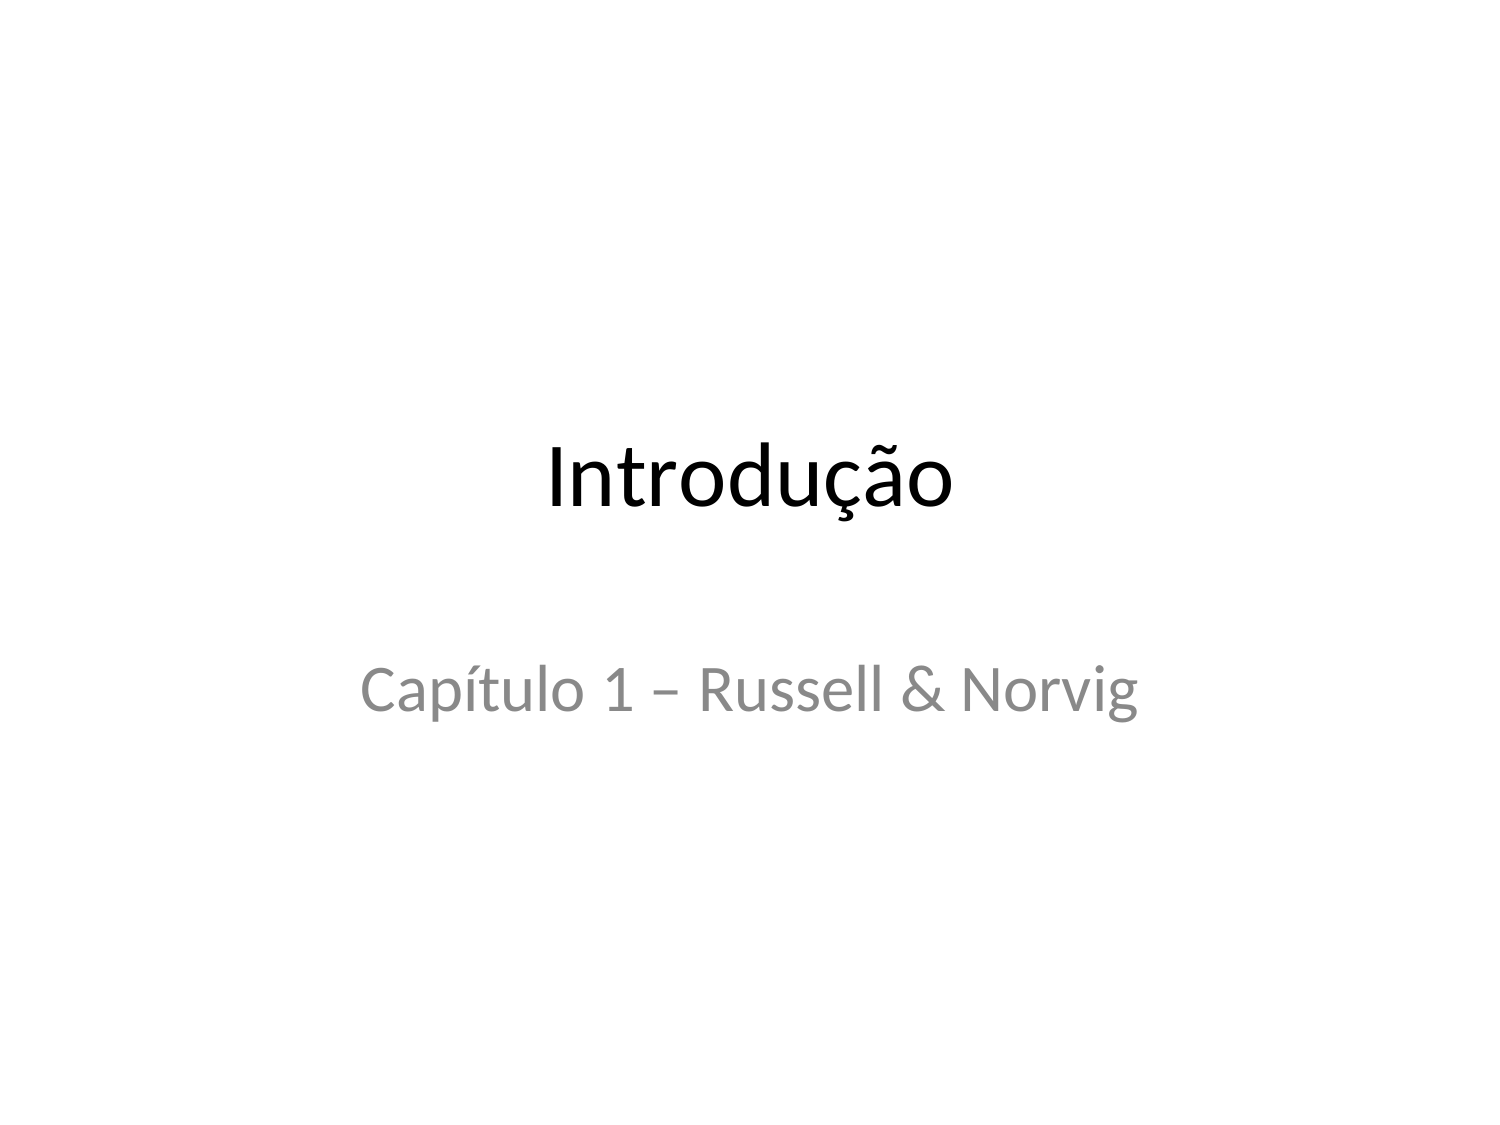

# Introdução
Capítulo 1 – Russell & Norvig